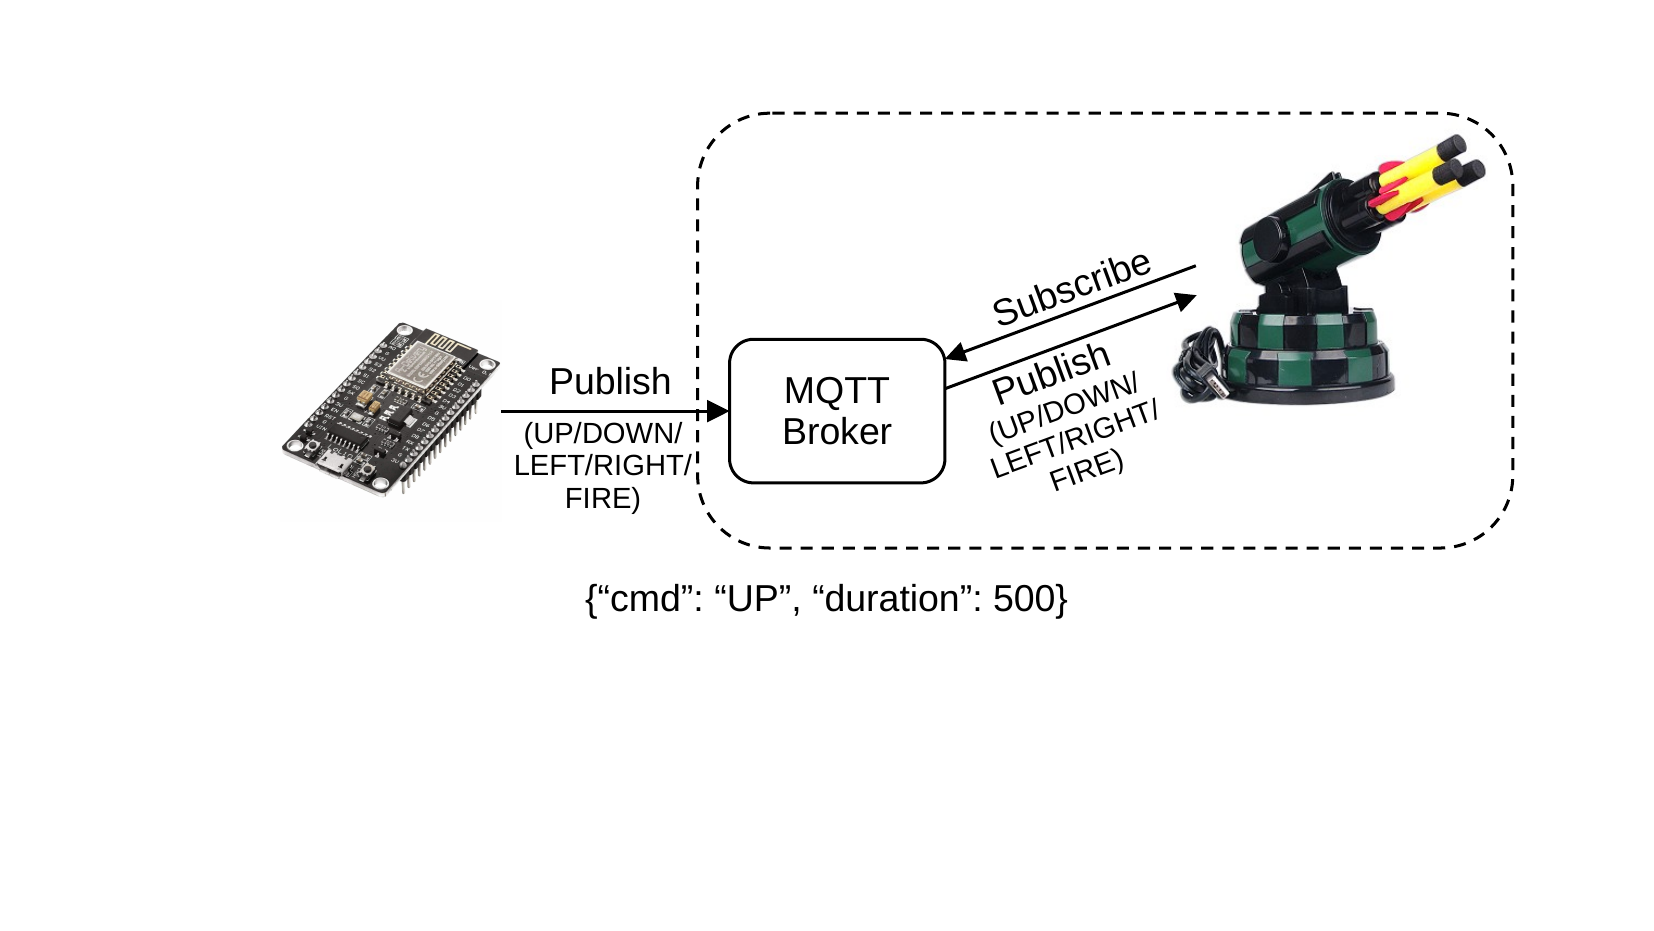

Subscribe
MQTT
Broker
Publish
Publish
(UP/DOWN/
LEFT/RIGHT/
FIRE)
(UP/DOWN/
LEFT/RIGHT/
FIRE)
{“cmd”: “UP”, “duration”: 500}